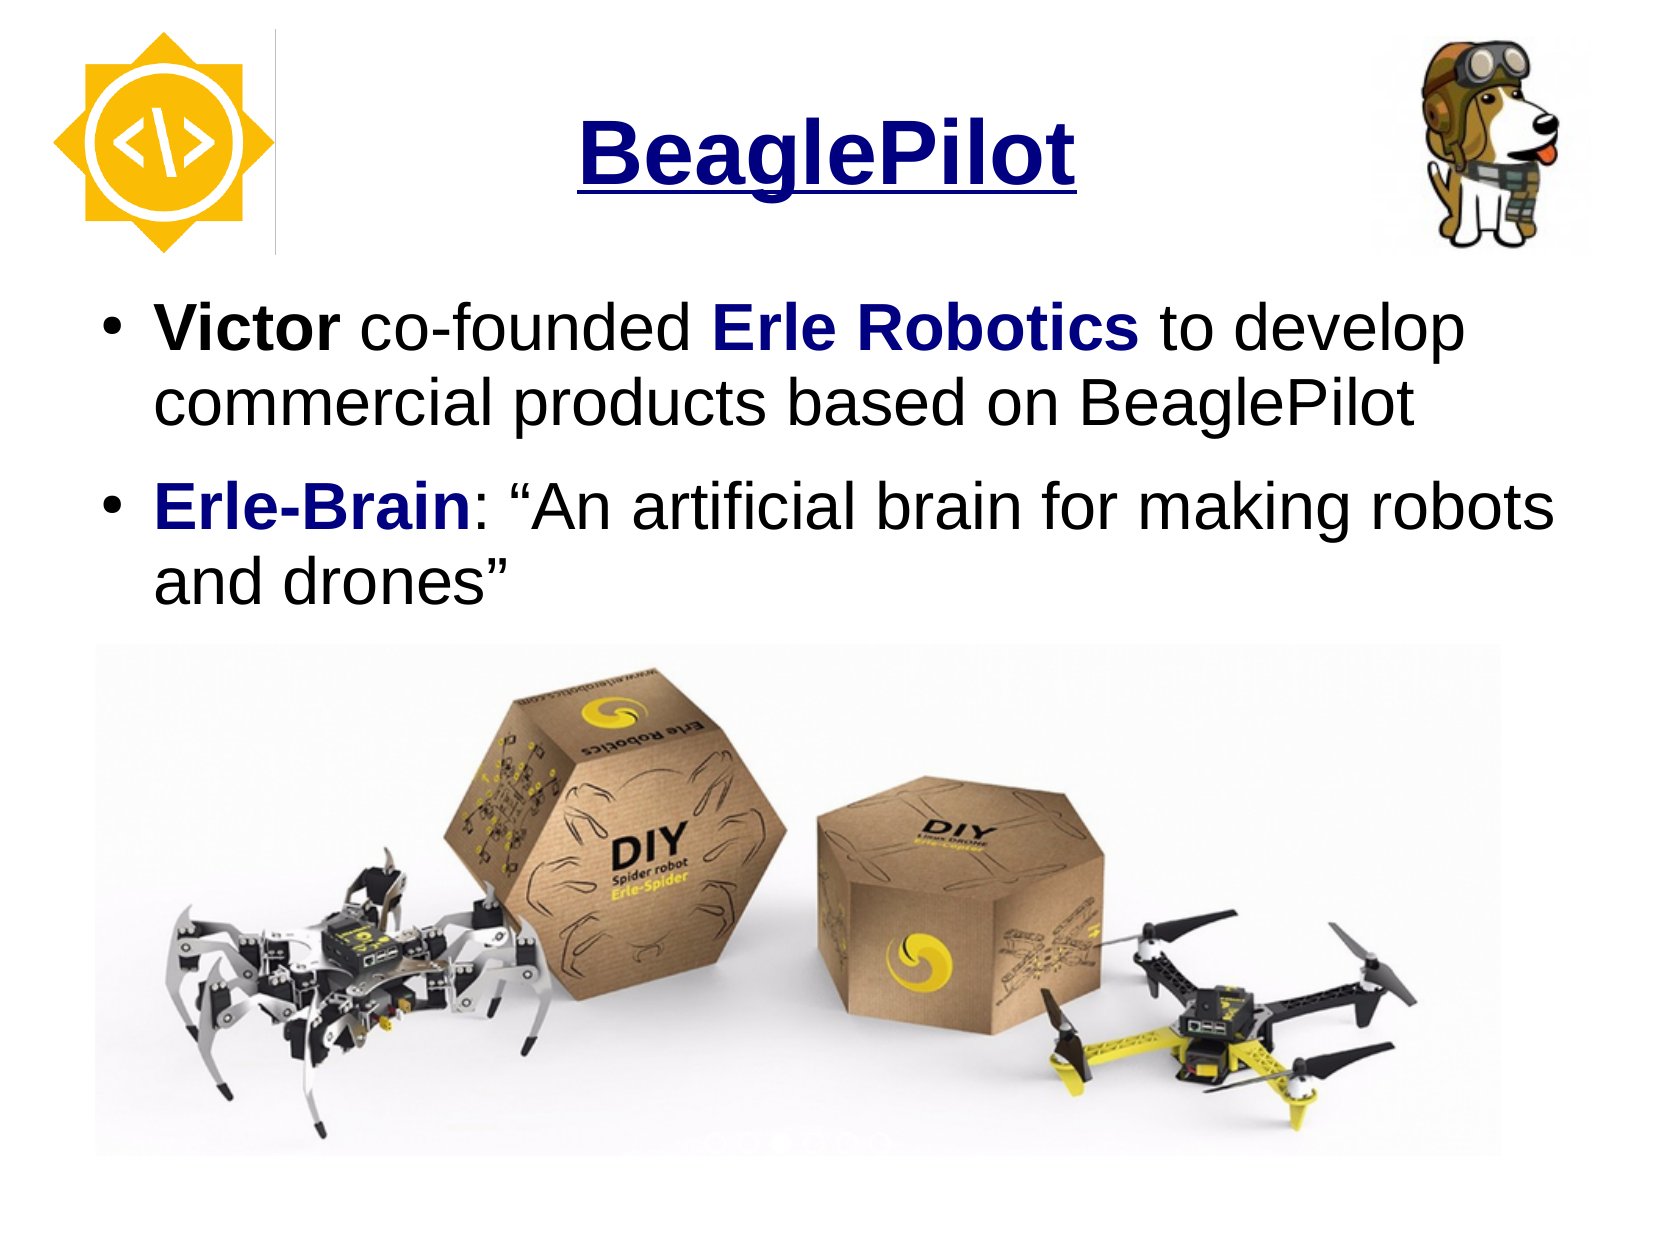

# BeaglePilot
Victor co-founded Erle Robotics to develop commercial products based on BeaglePilot
Erle-Brain: “An artificial brain for making robots and drones”